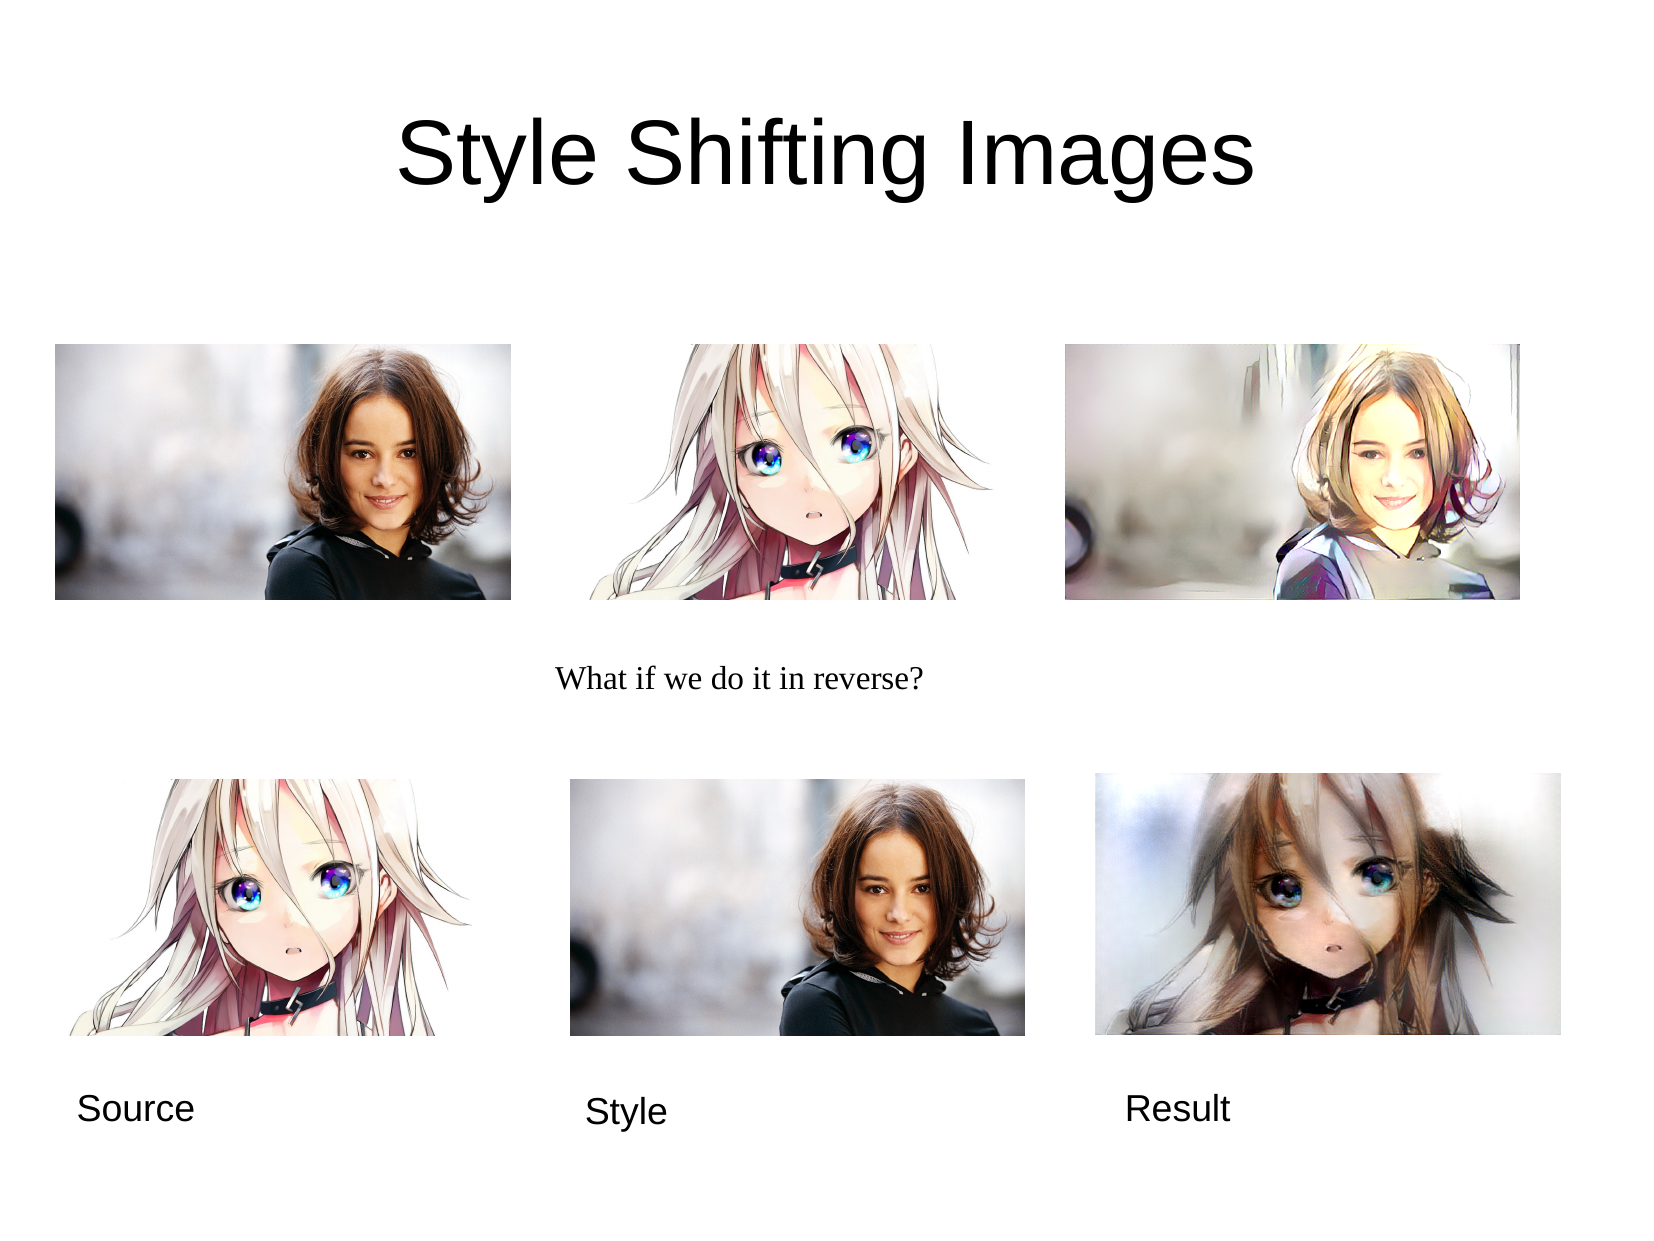

# Style Shifting Images
What if we do it in reverse?
Source
Result
Style